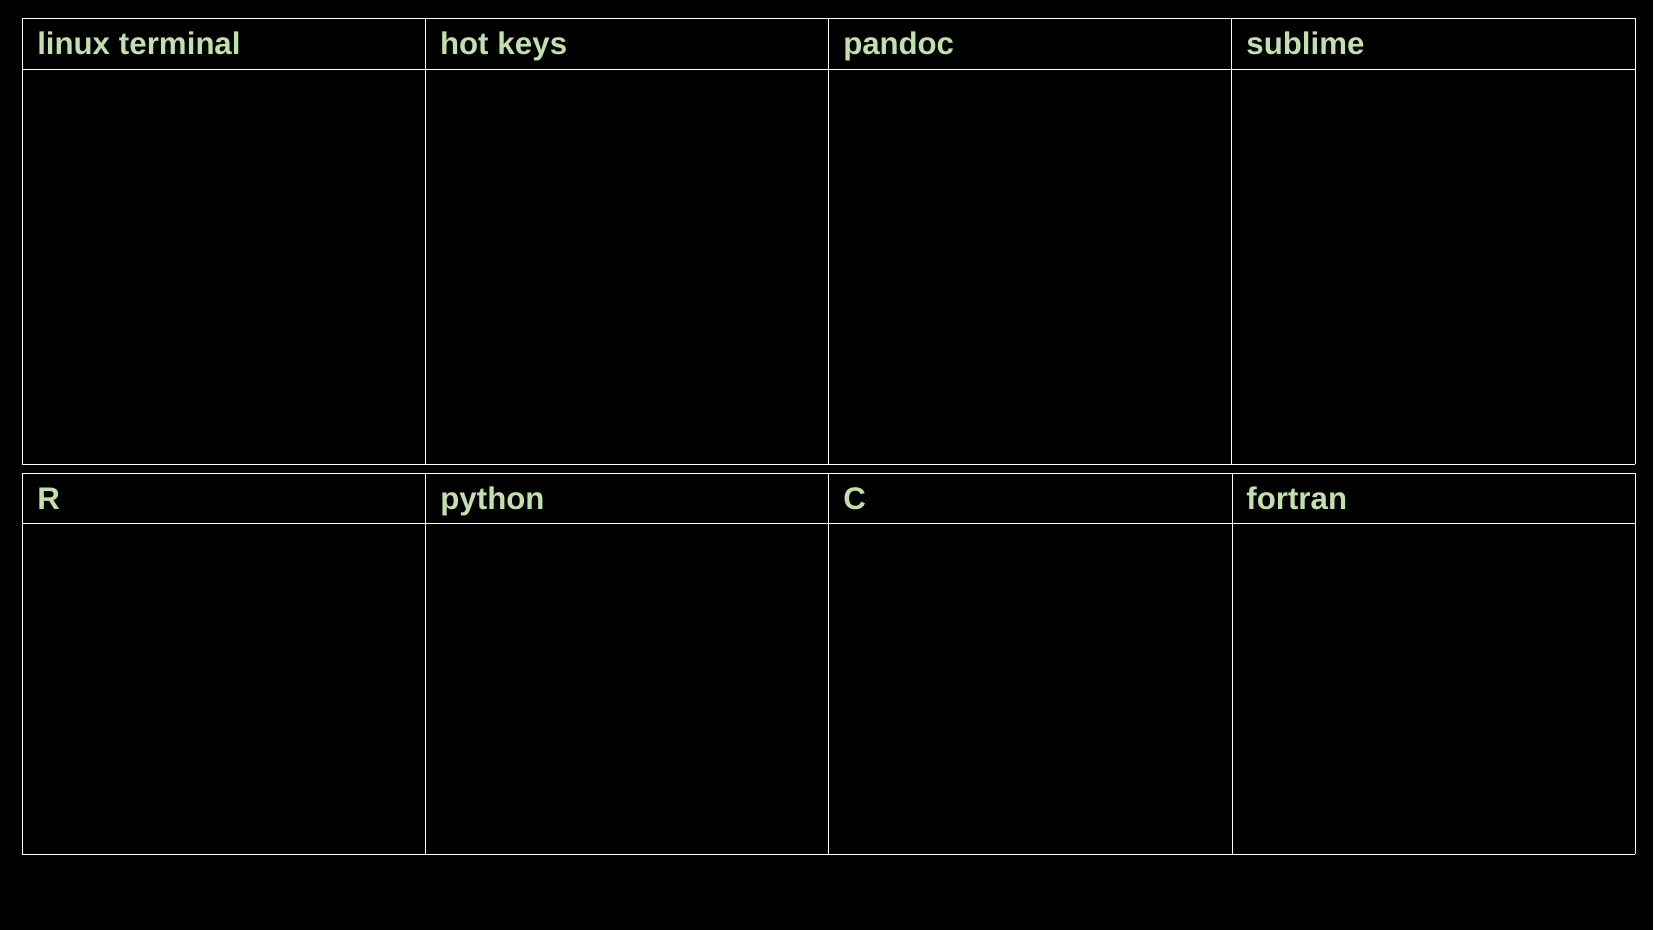

| linux terminal | hot keys | pandoc | sublime |
| --- | --- | --- | --- |
| | | | |
| R | python | C | fortran |
| --- | --- | --- | --- |
| | | | |